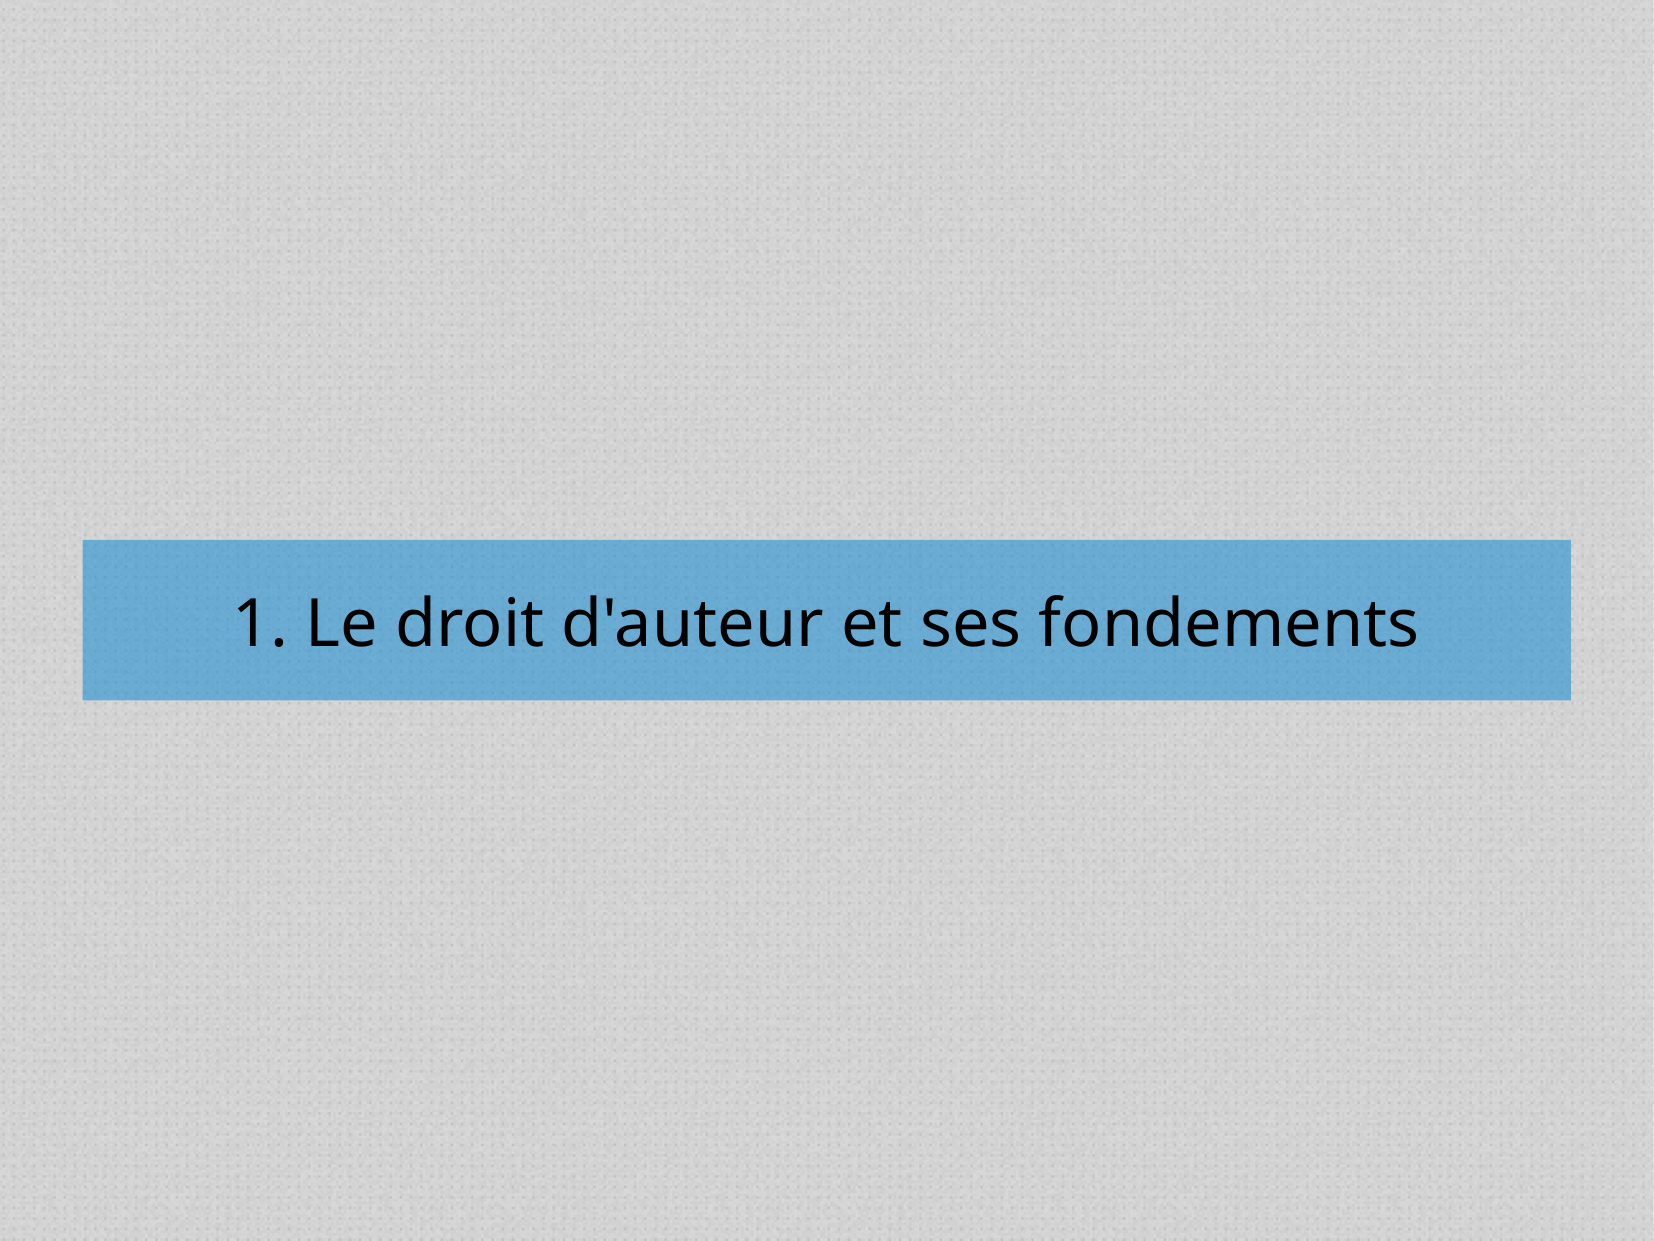

# 1. Le droit d'auteur et ses fondements